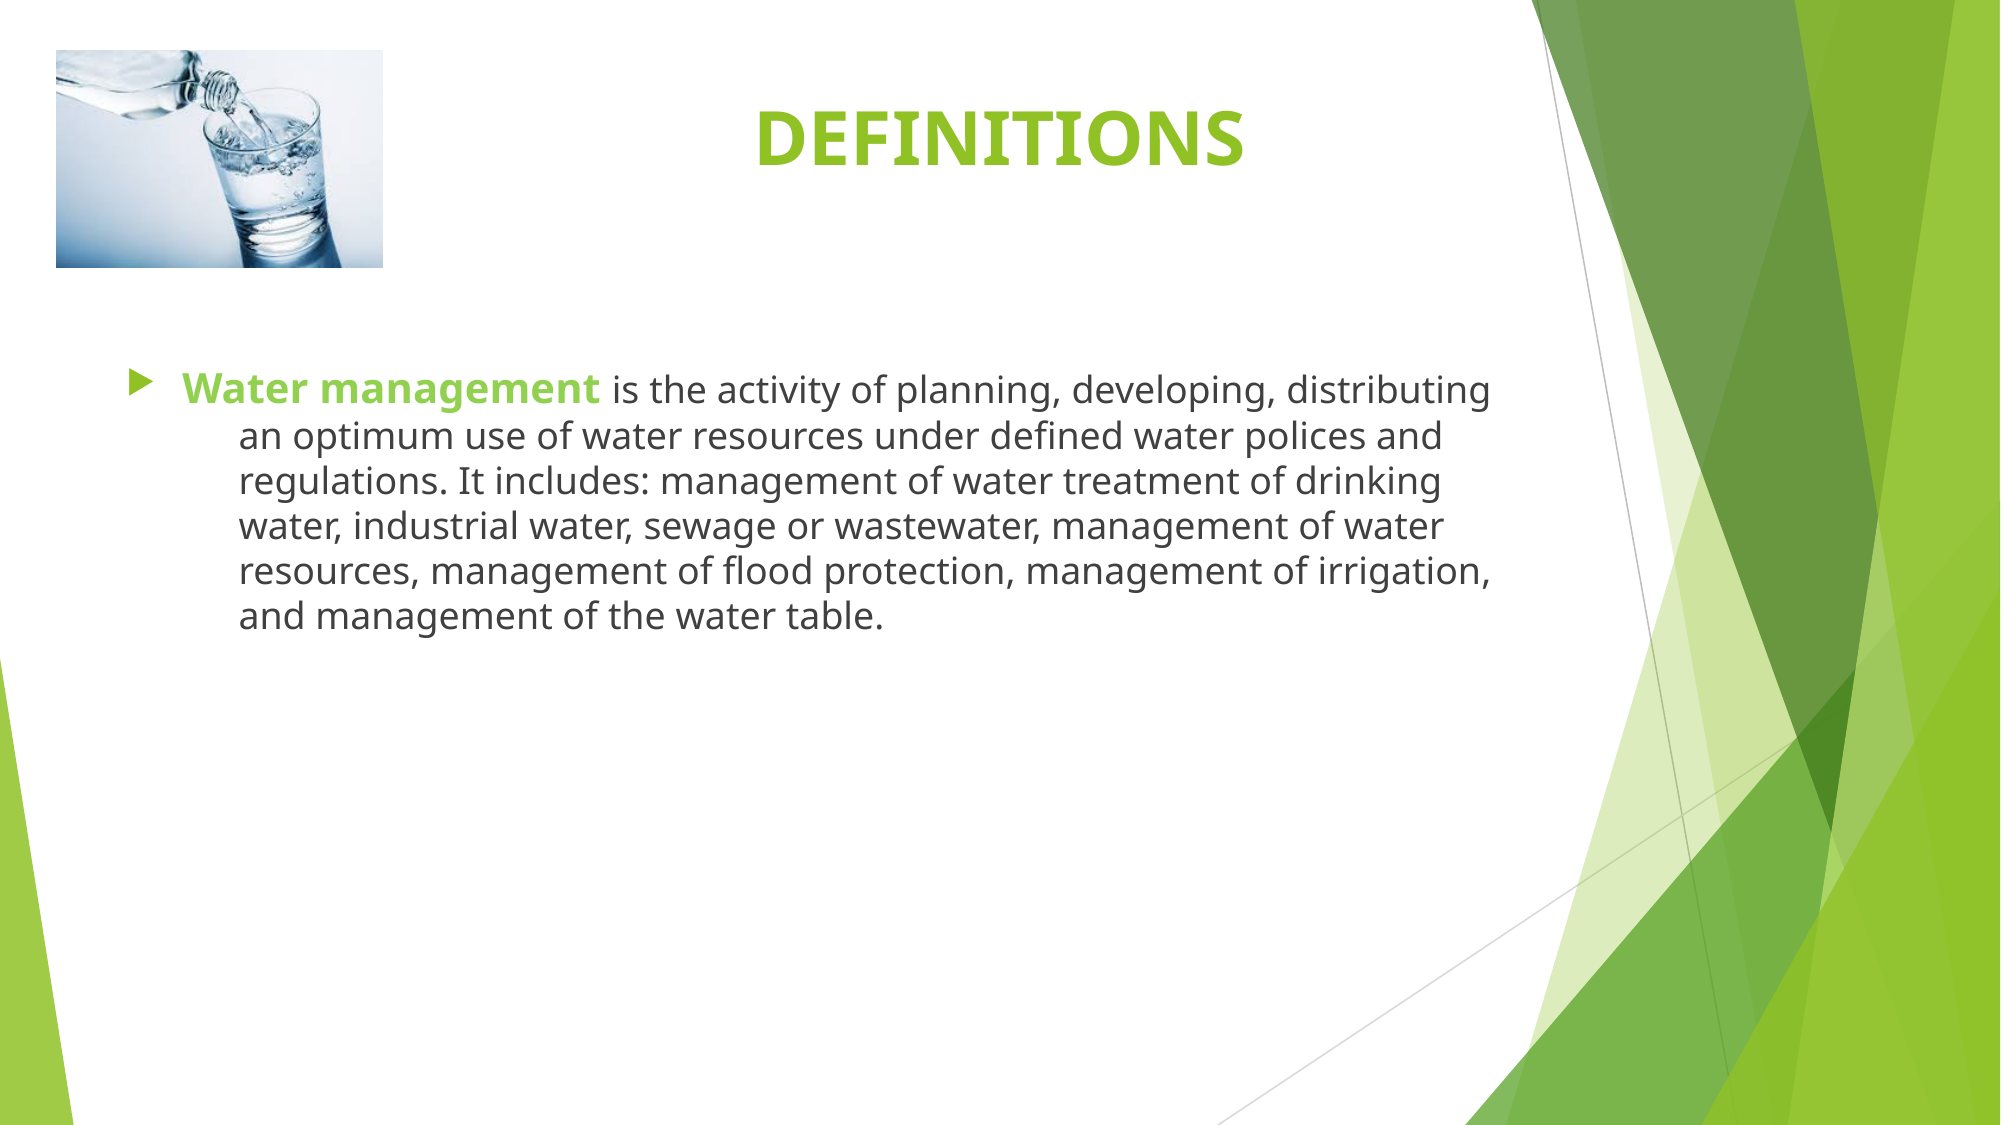

DEFINITIONS
# Water management is the activity of planning, developing, distributing an optimum use of water resources under defined water polices and regulations. It includes: management of water treatment of drinking water, industrial water, sewage or wastewater, management of water resources, management of flood protection, management of irrigation, and management of the water table.